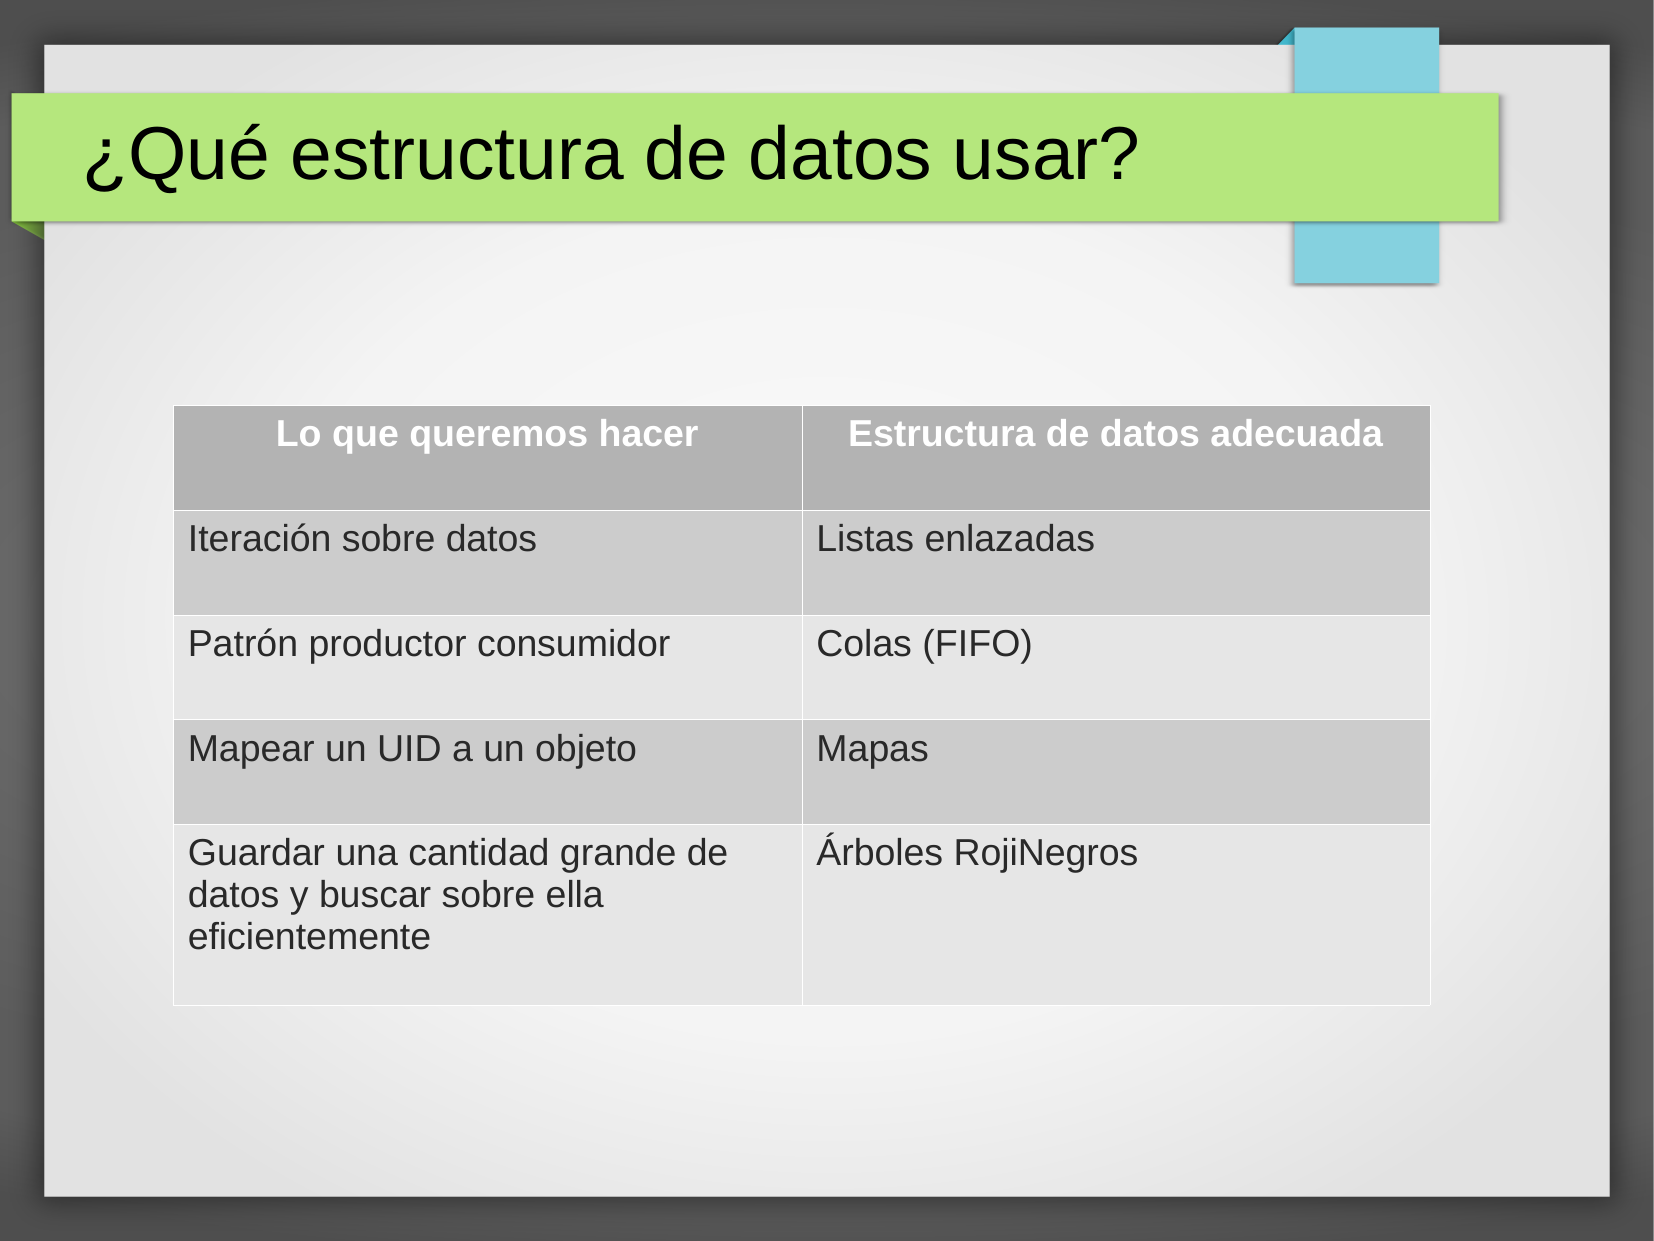

# ¿Qué estructura de datos usar?
| Lo que queremos hacer | Estructura de datos adecuada |
| --- | --- |
| Iteración sobre datos | Listas enlazadas |
| Patrón productor consumidor | Colas (FIFO) |
| Mapear un UID a un objeto | Mapas |
| Guardar una cantidad grande de datos y buscar sobre ella eficientemente | Árboles RojiNegros |